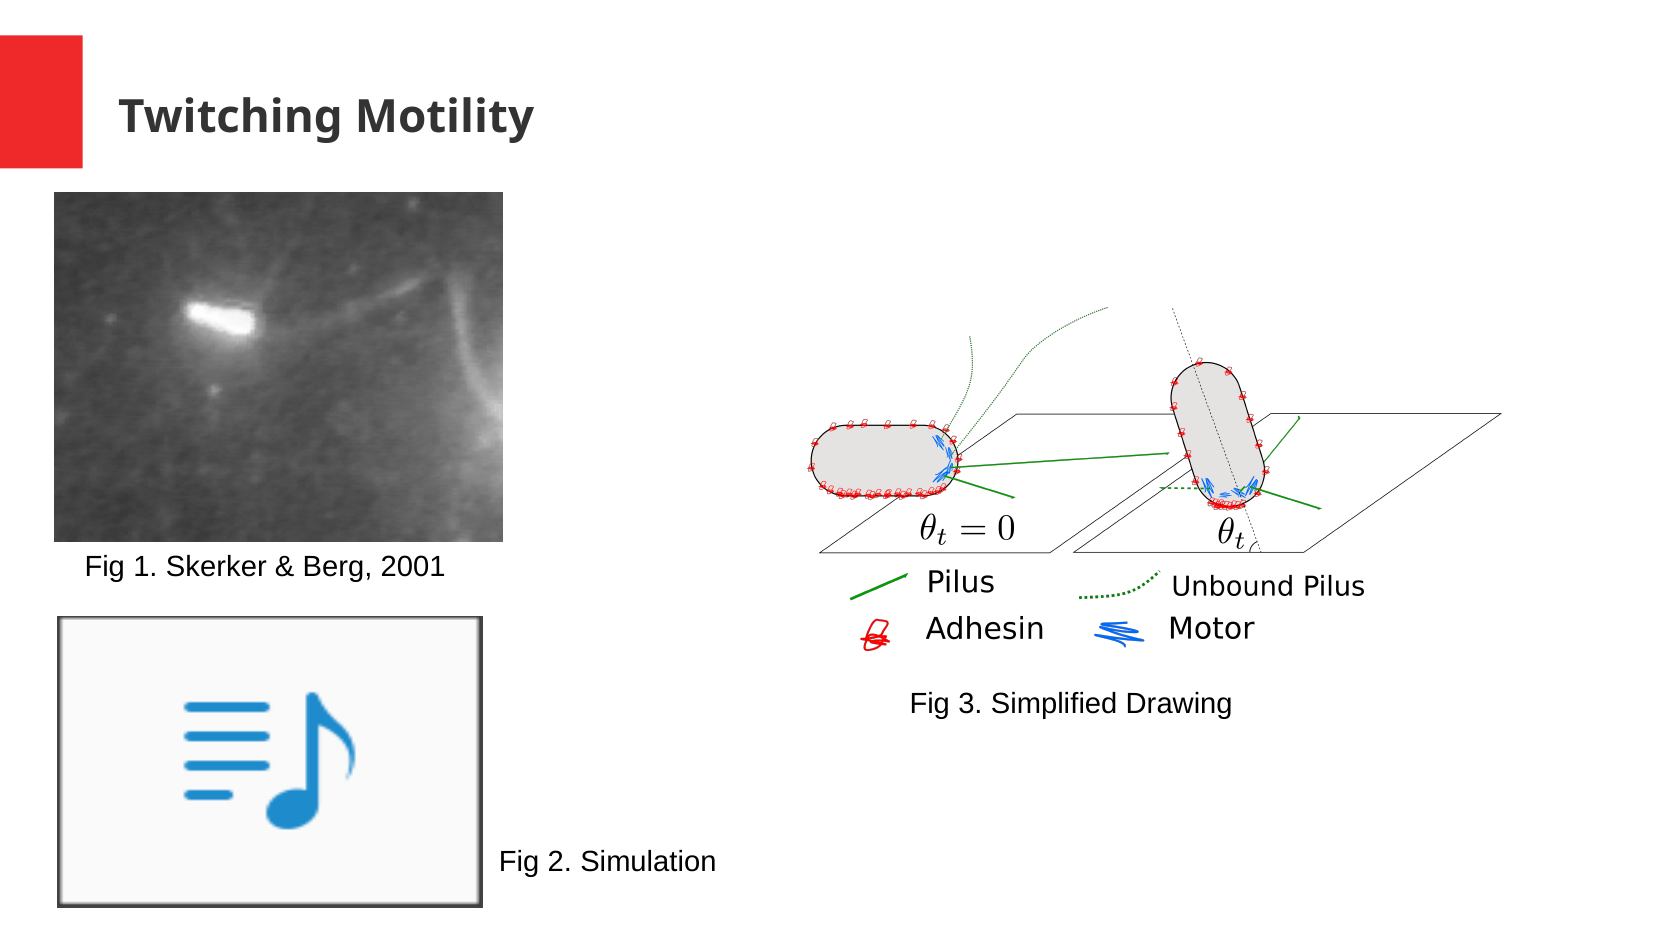

# Twitching Motility
Fig 1. Skerker & Berg, 2001
Fig 3. Simplified Drawing
Fig 2. Simulation